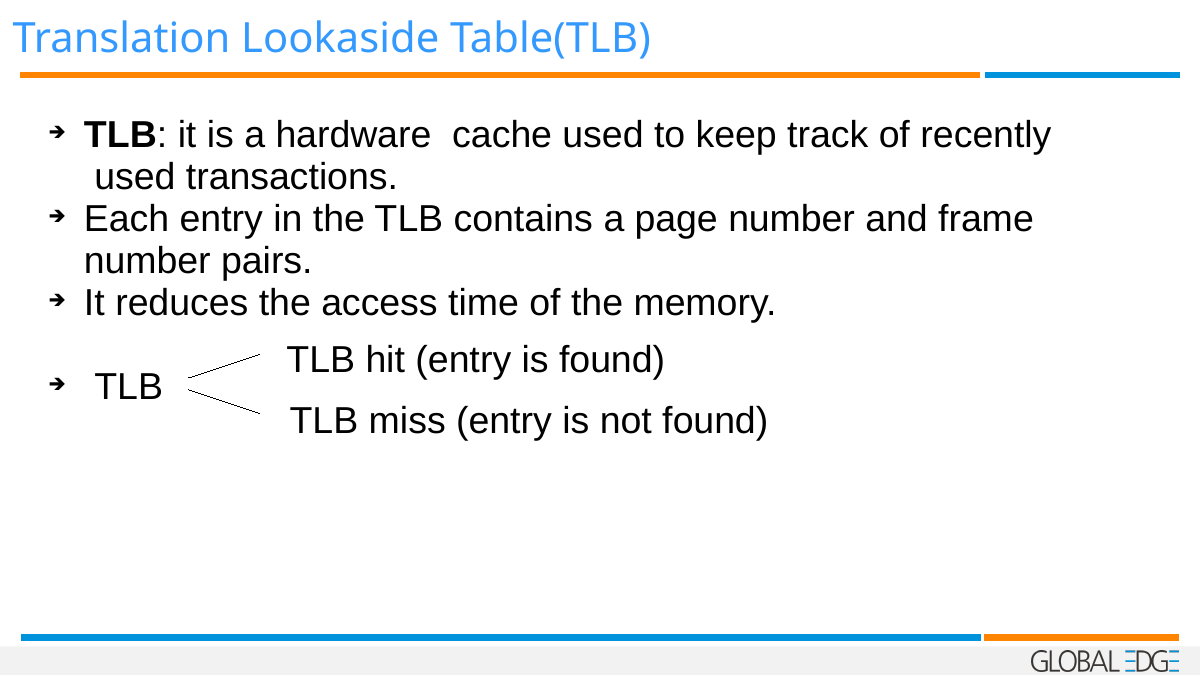

# Translation Lookaside Table(TLB)
TLB: it is a hardware cache used to keep track of recently used transactions.
Each entry in the TLB contains a page number and frame number pairs.
It reduces the access time of the memory.
 TLB
TLB hit (entry is found)
TLB miss (entry is not found)